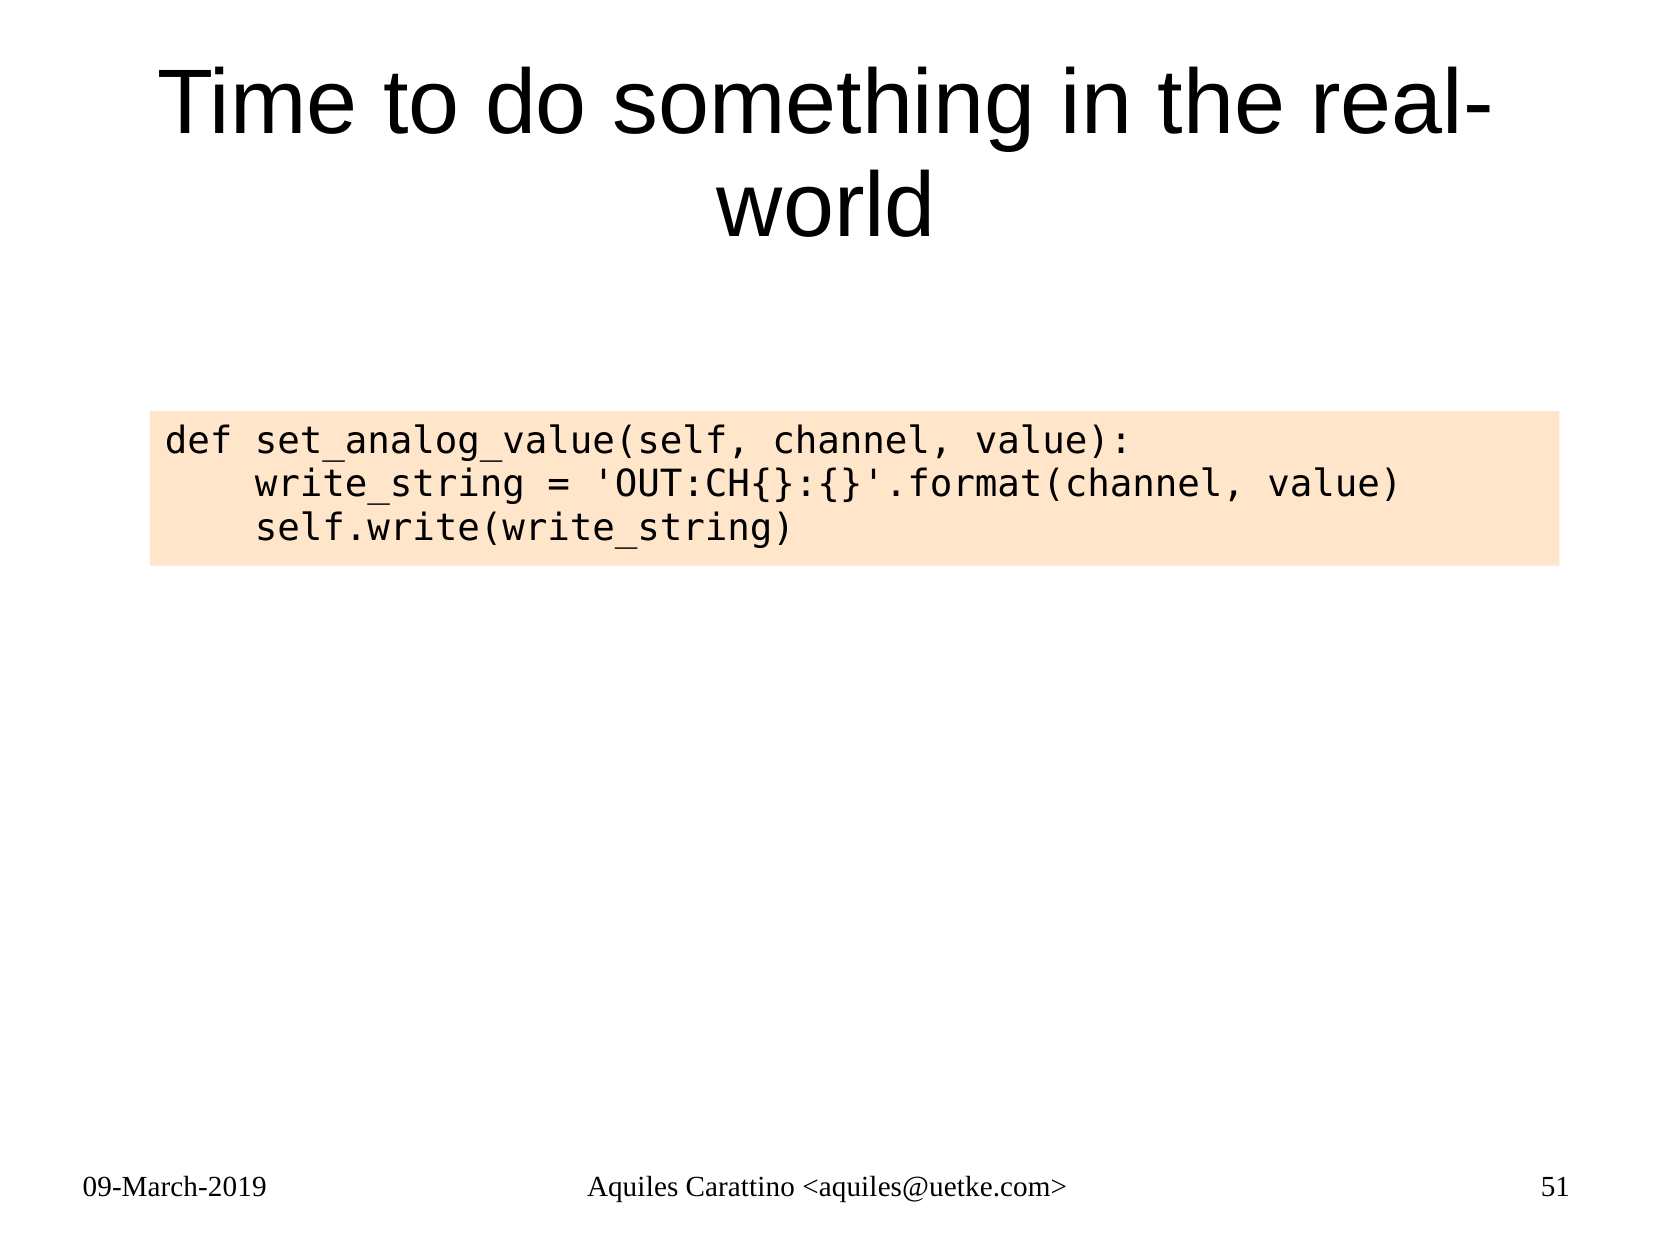

# Time to do something in the real-world
def set_analog_value(self, channel, value):
 write_string = 'OUT:CH{}:{}'.format(channel, value)
 self.write(write_string)
09-March-2019
Aquiles Carattino <aquiles@uetke.com>
51